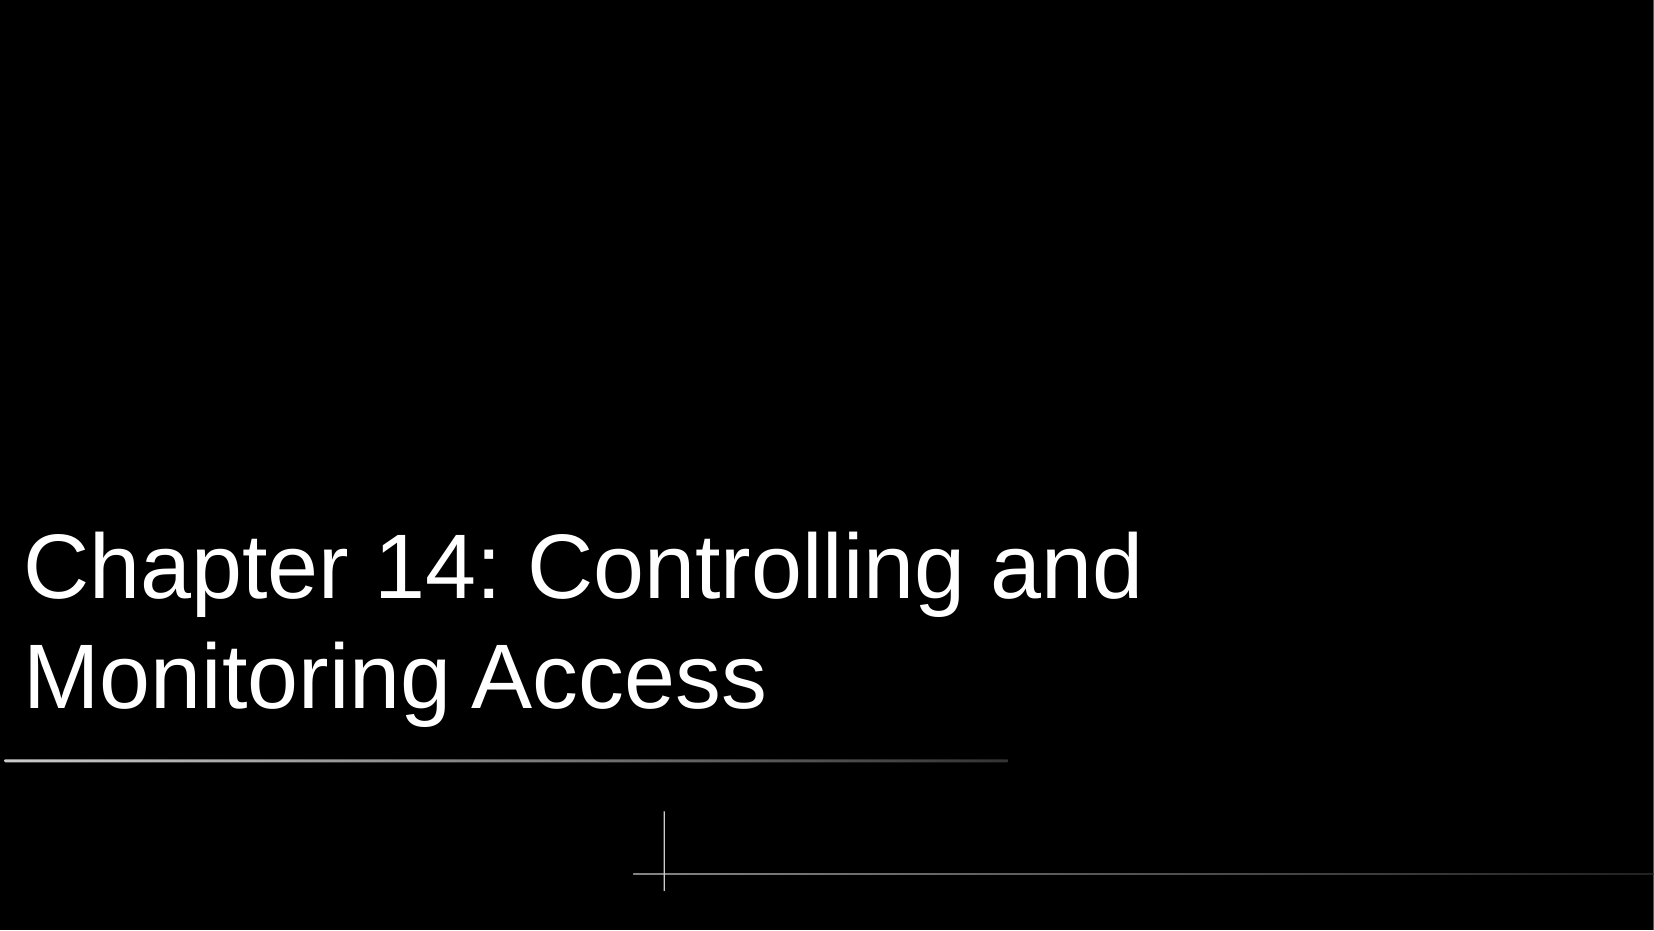

# Chapter 14: Controlling and Monitoring Access